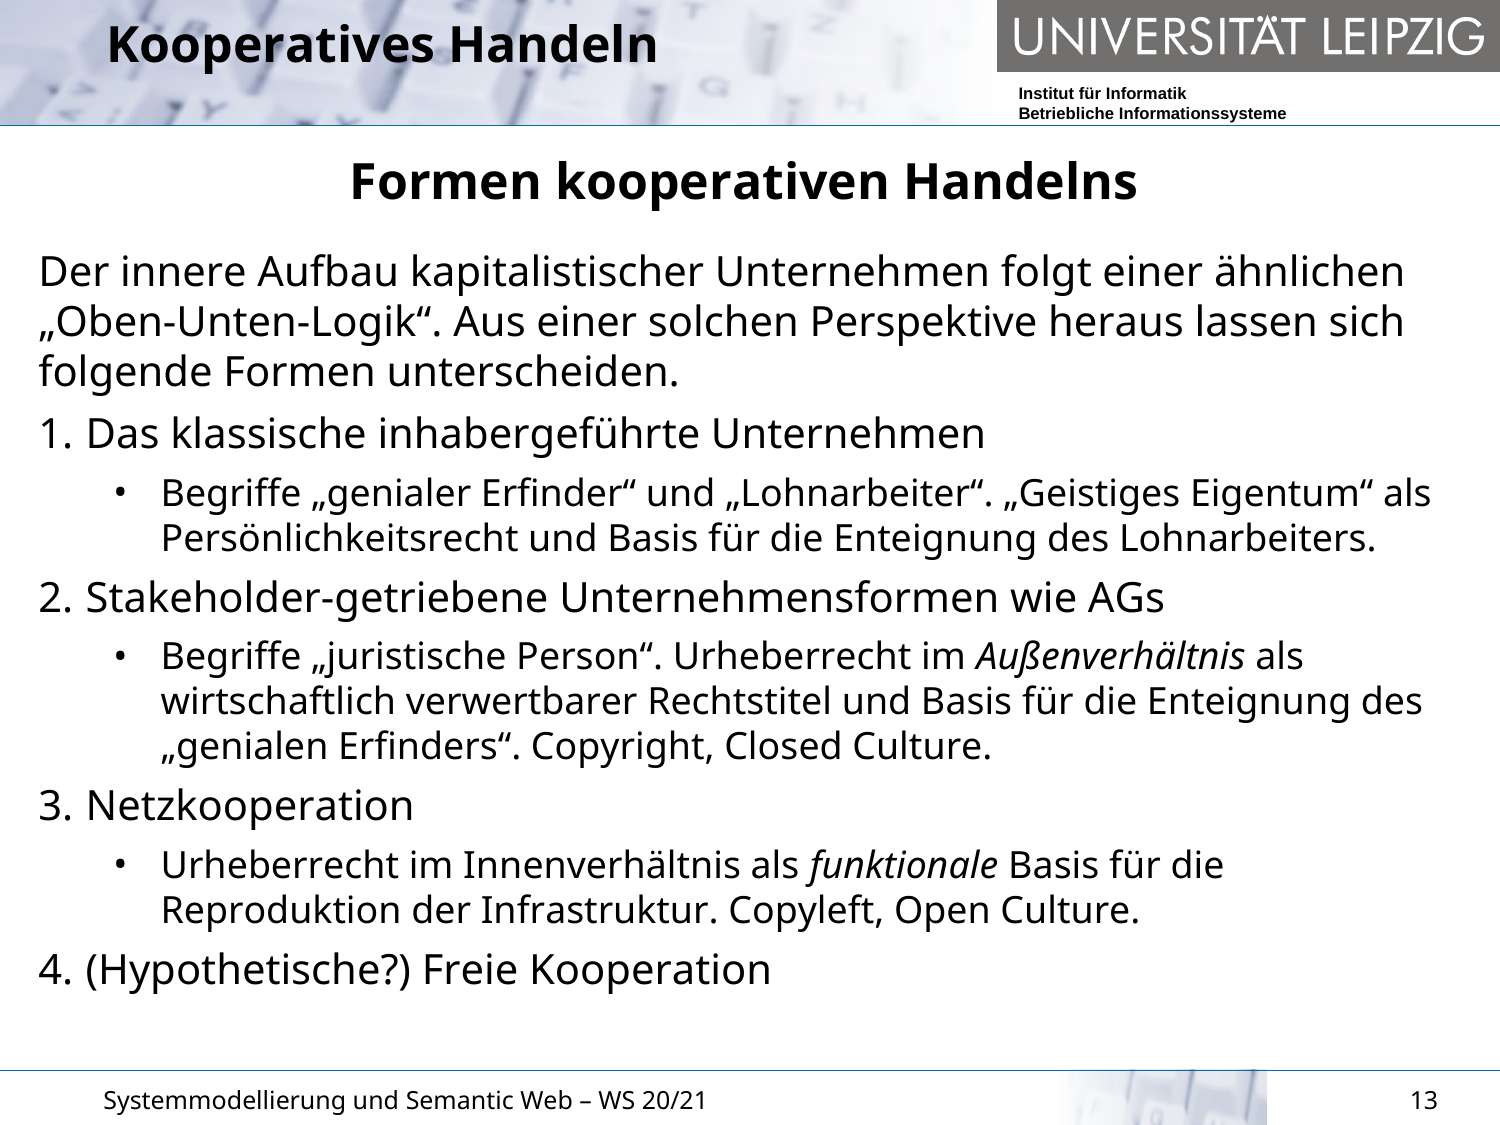

Kooperatives Handeln
Formen kooperativen Handelns
Der innere Aufbau kapitalistischer Unternehmen folgt einer ähnlichen „Oben-Unten-Logik“. Aus einer solchen Perspektive heraus lassen sich folgende Formen unterscheiden.
Das klassische inhabergeführte Unternehmen
Begriffe „genialer Erfinder“ und „Lohnarbeiter“. „Geistiges Eigentum“ als Persönlichkeitsrecht und Basis für die Enteignung des Lohnarbeiters.
Stakeholder-getriebene Unternehmensformen wie AGs
Begriffe „juristische Person“. Urheberrecht im Außenverhältnis als wirtschaftlich verwertbarer Rechtstitel und Basis für die Enteignung des „genialen Erfinders“. Copyright, Closed Culture.
Netzkooperation
Urheberrecht im Innenverhältnis als funktionale Basis für die Reproduktion der Infrastruktur. Copyleft, Open Culture.
(Hypothetische?) Freie Kooperation
Systemmodellierung und Semantic Web – WS 20/21
13